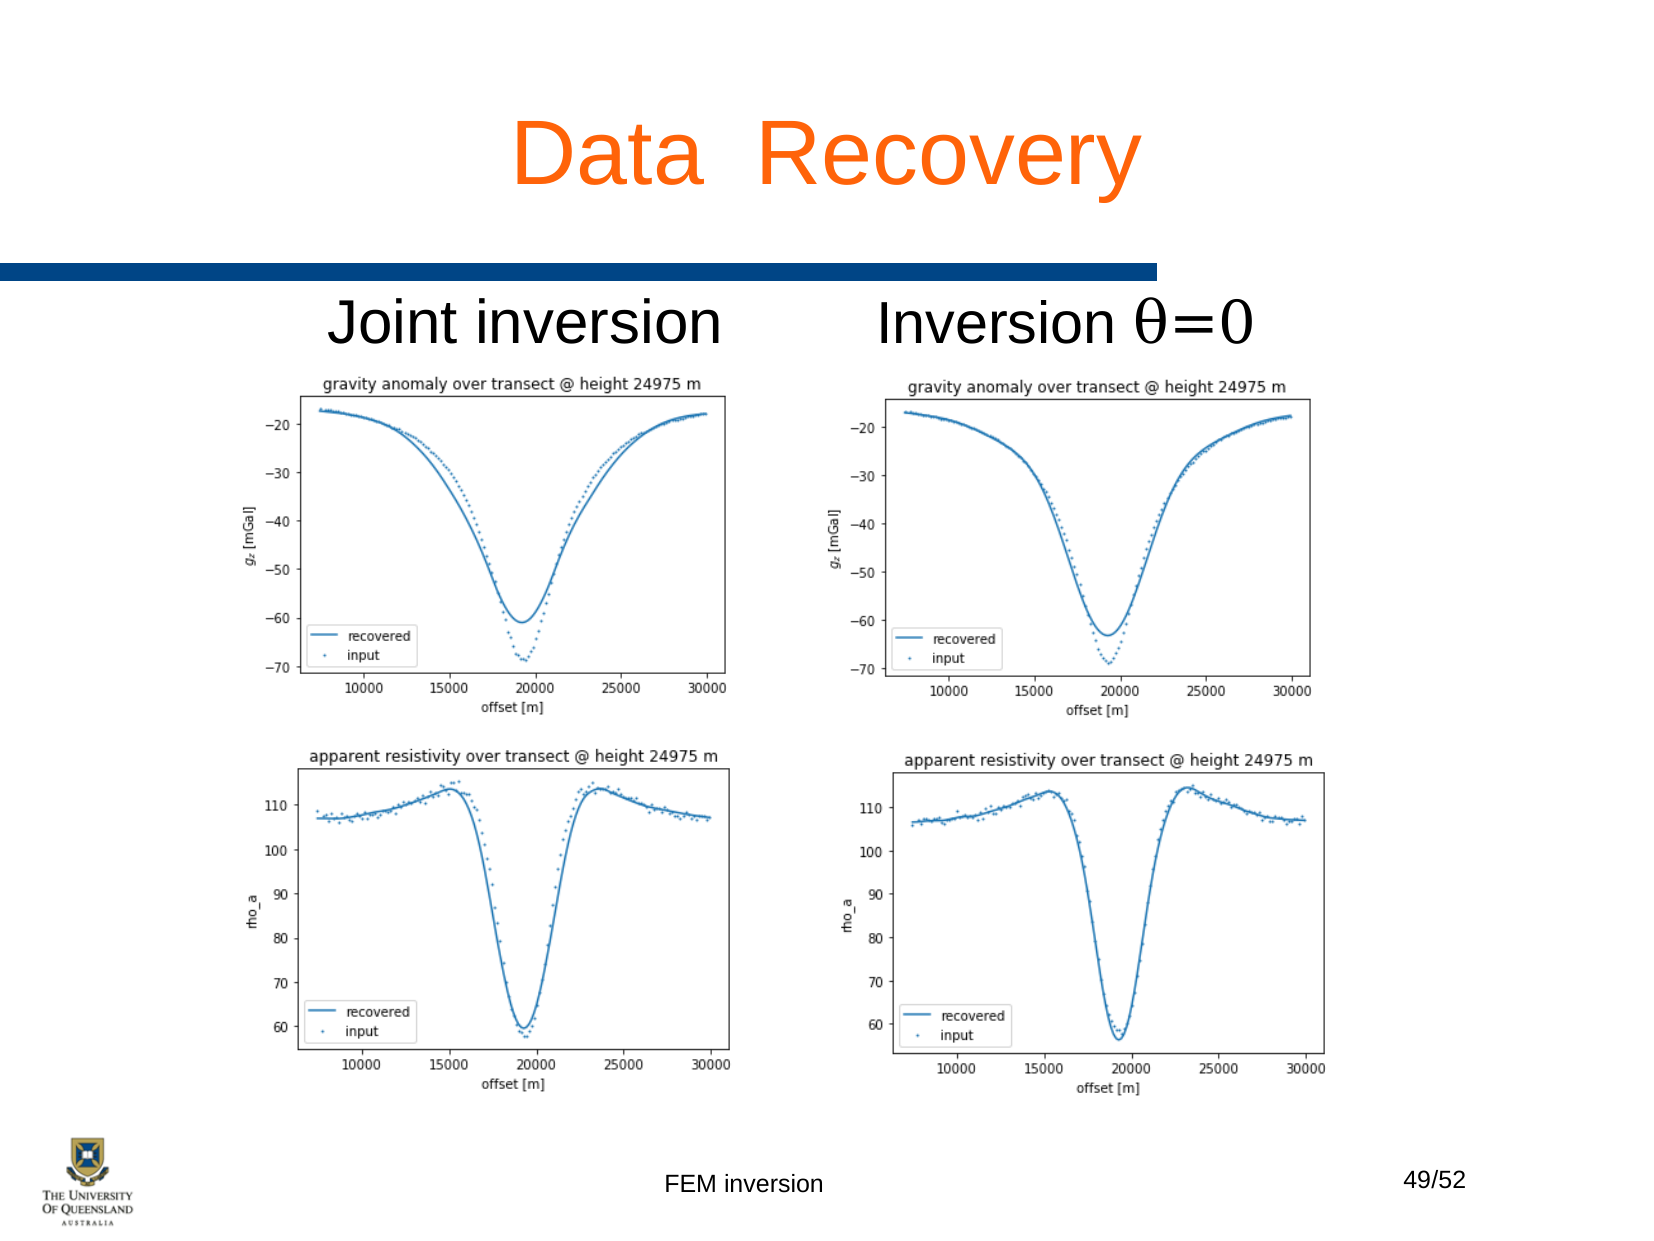

# Data Recovery
Joint inversion
Inversion θ=0